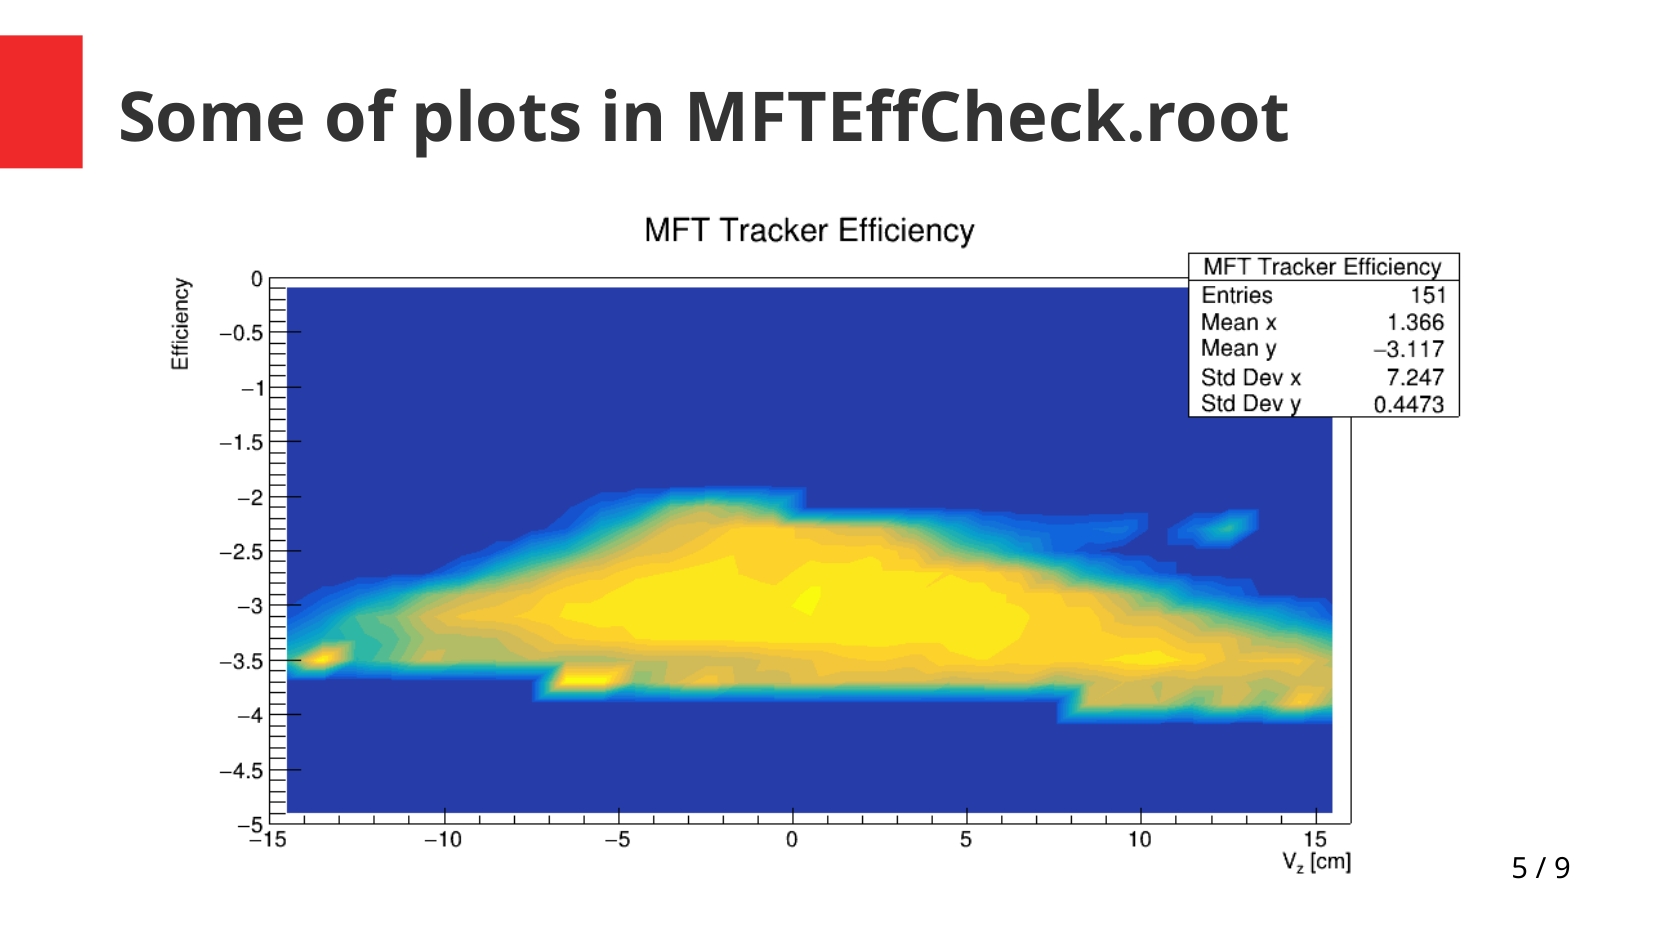

# Some of plots in MFTEffCheck.root
5